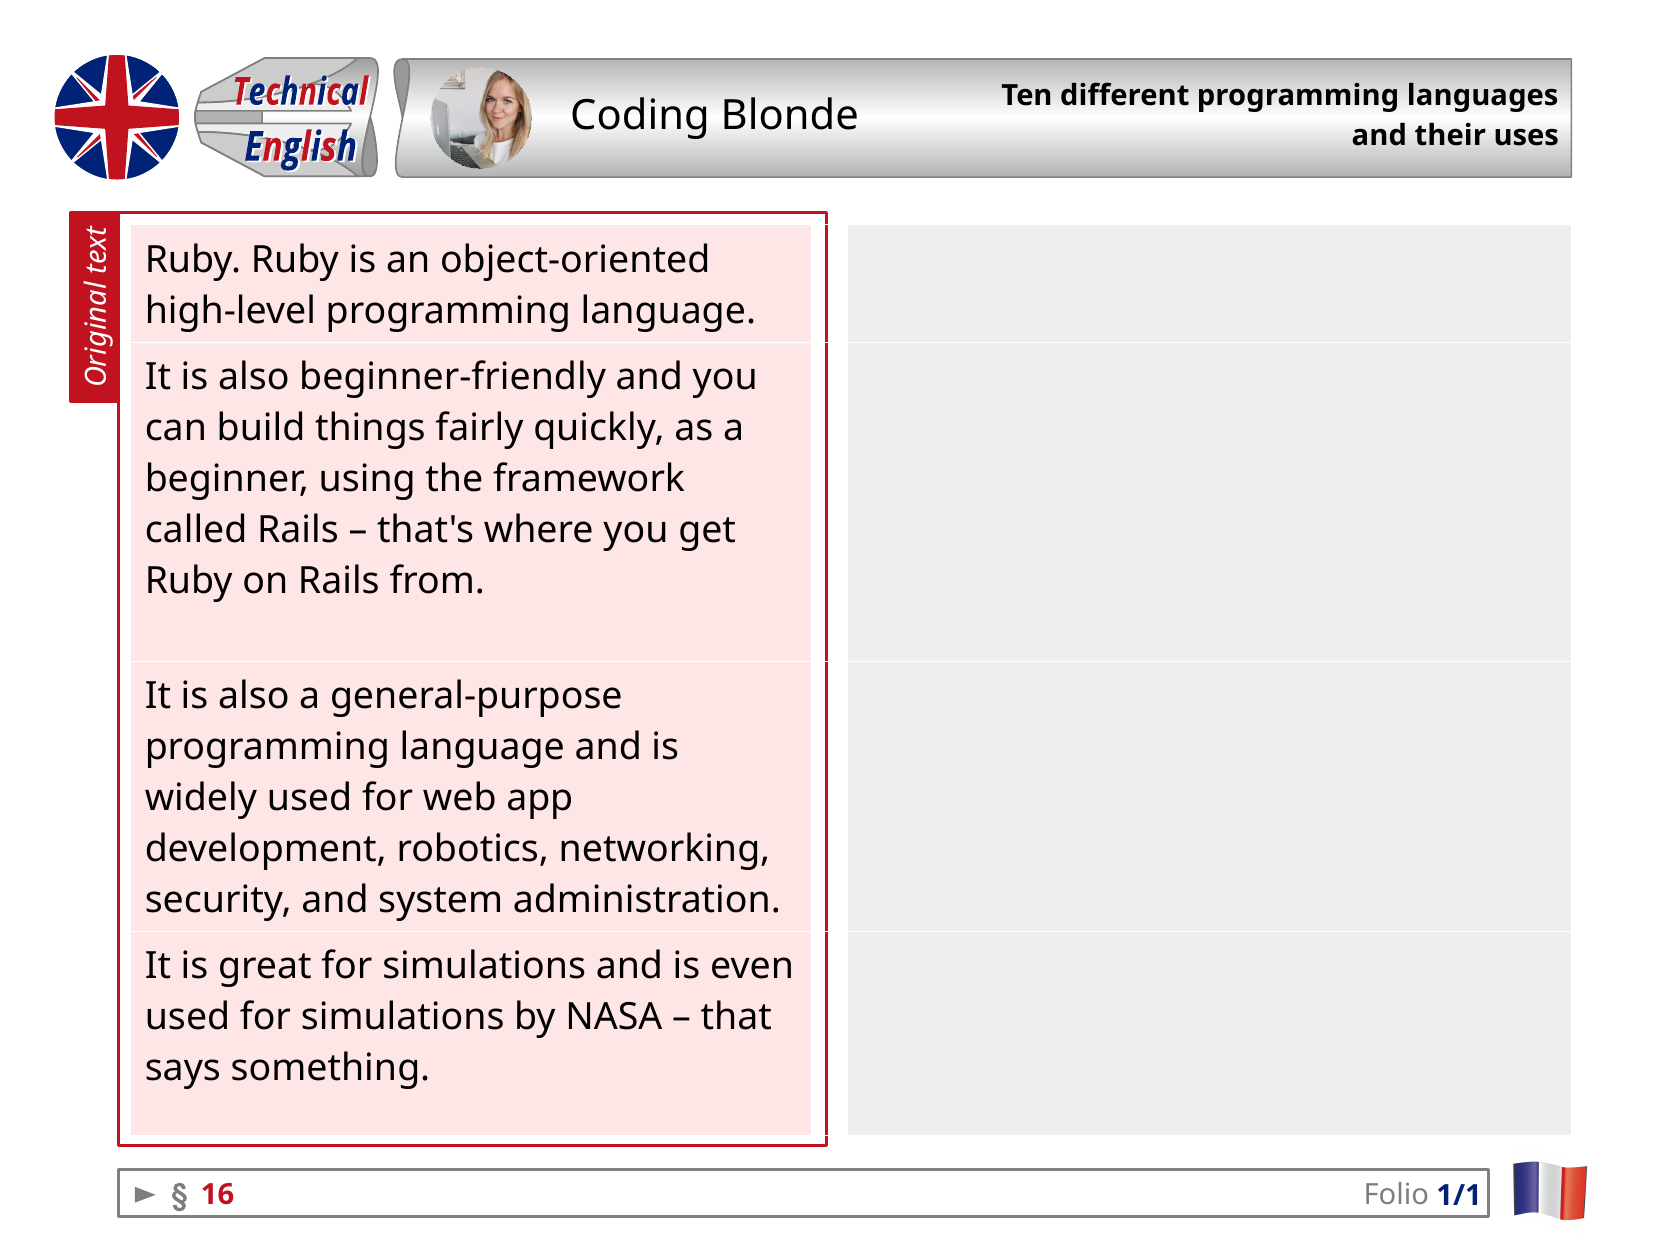

#
| Ruby. Ruby is an object-oriented high-level programming language. | | |
| --- | --- | --- |
| It is also beginner-friendly and you can build things fairly quickly, as a beginner, using the framework called Rails – that's where you get Ruby on Rails from. | | |
| It is also a general-purpose programming language and is widely used for web app development, robotics, networking, security, and system administration. | | |
| It is great for simulations and is even used for simulations by NASA – that says something. | | |
16
1/1